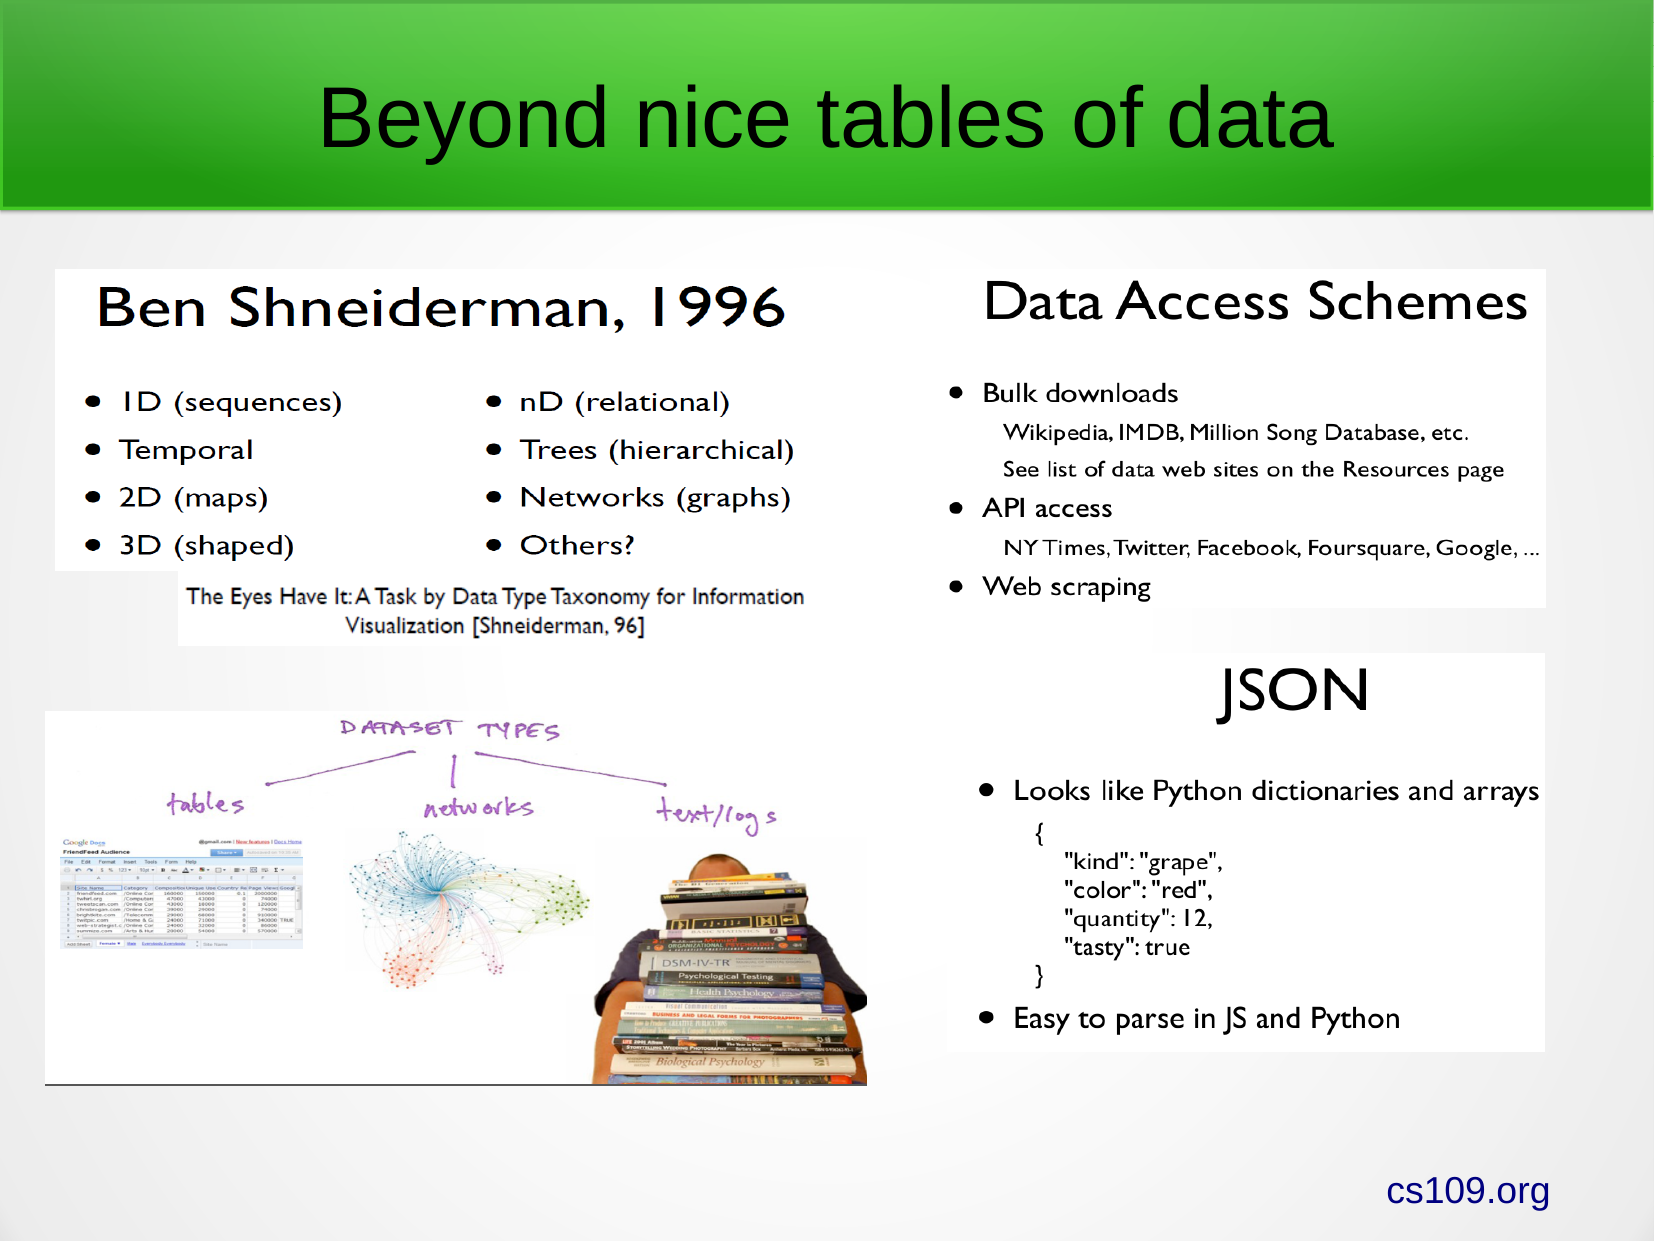

# Beyond nice tables of data
cs109.org